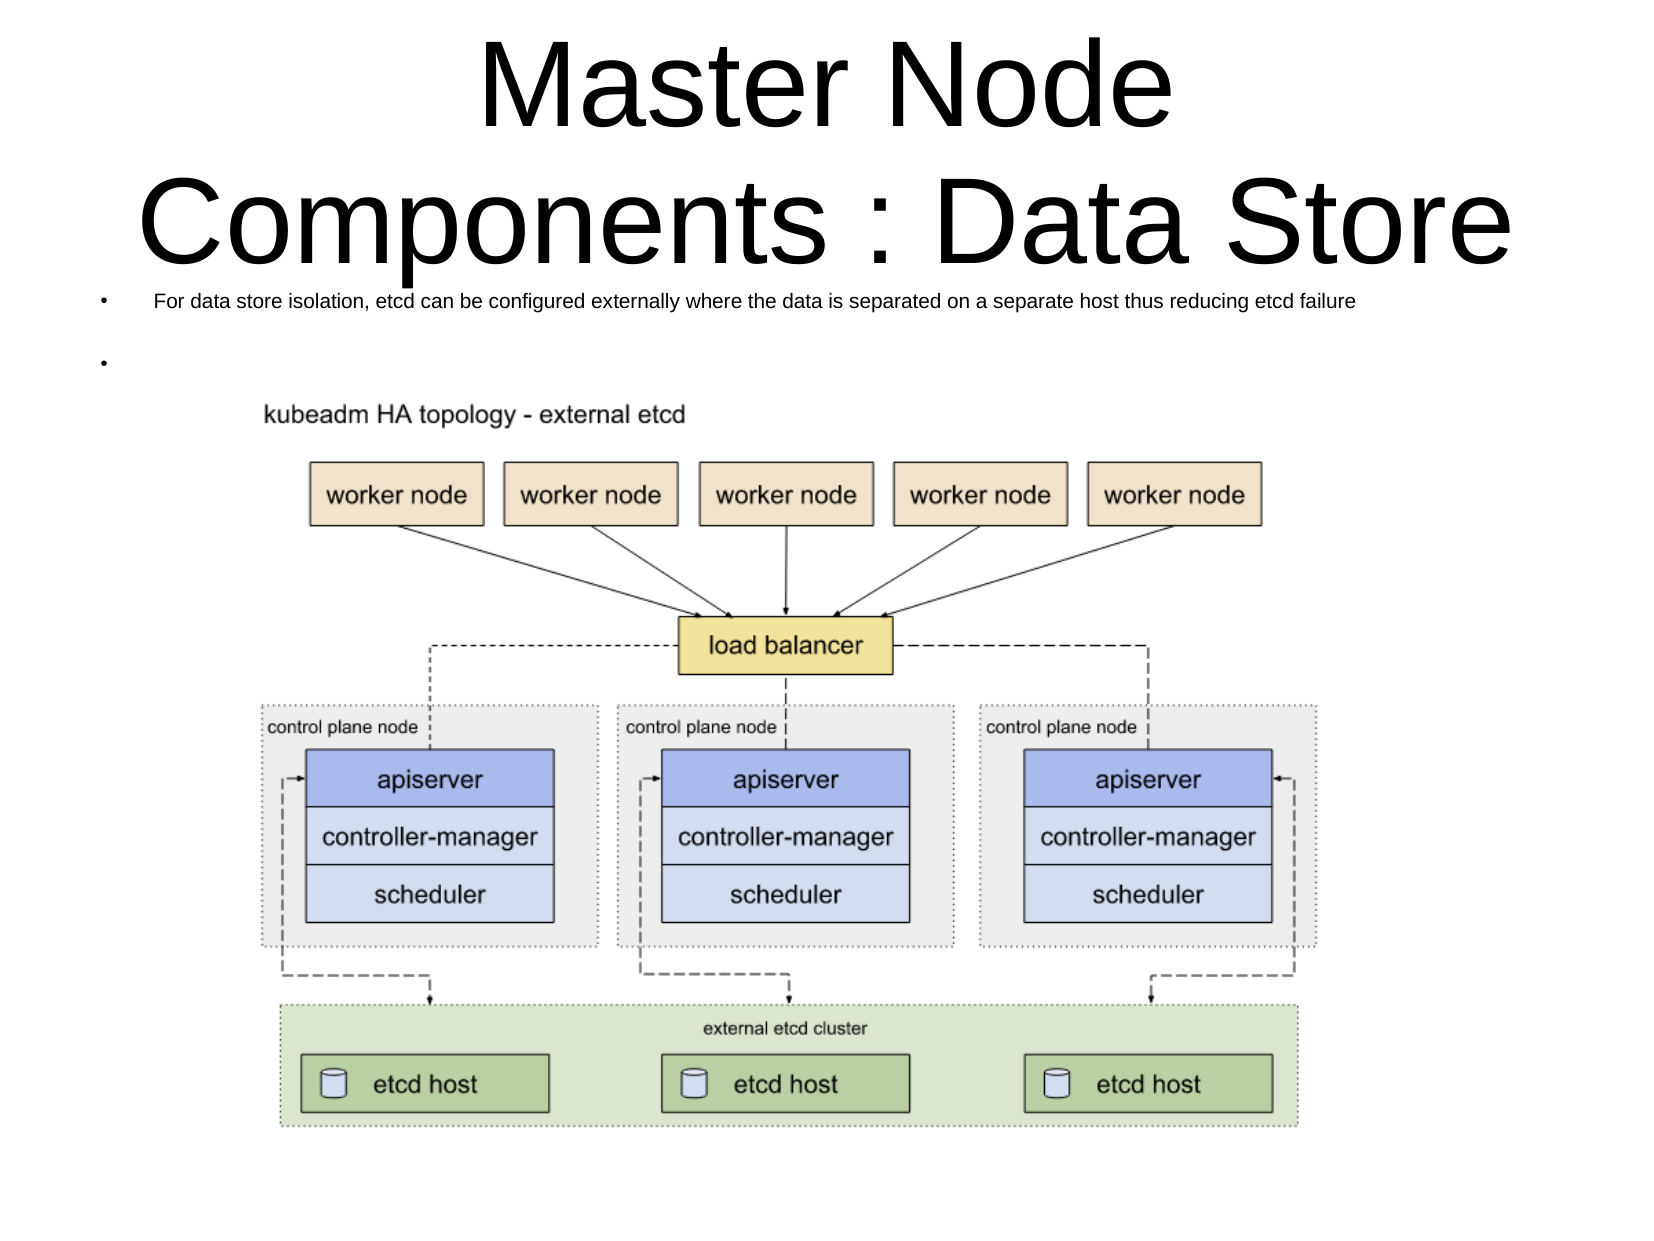

# Master Node Components : Data Store
For data store isolation, etcd can be configured externally where the data is separated on a separate host thus reducing etcd failure